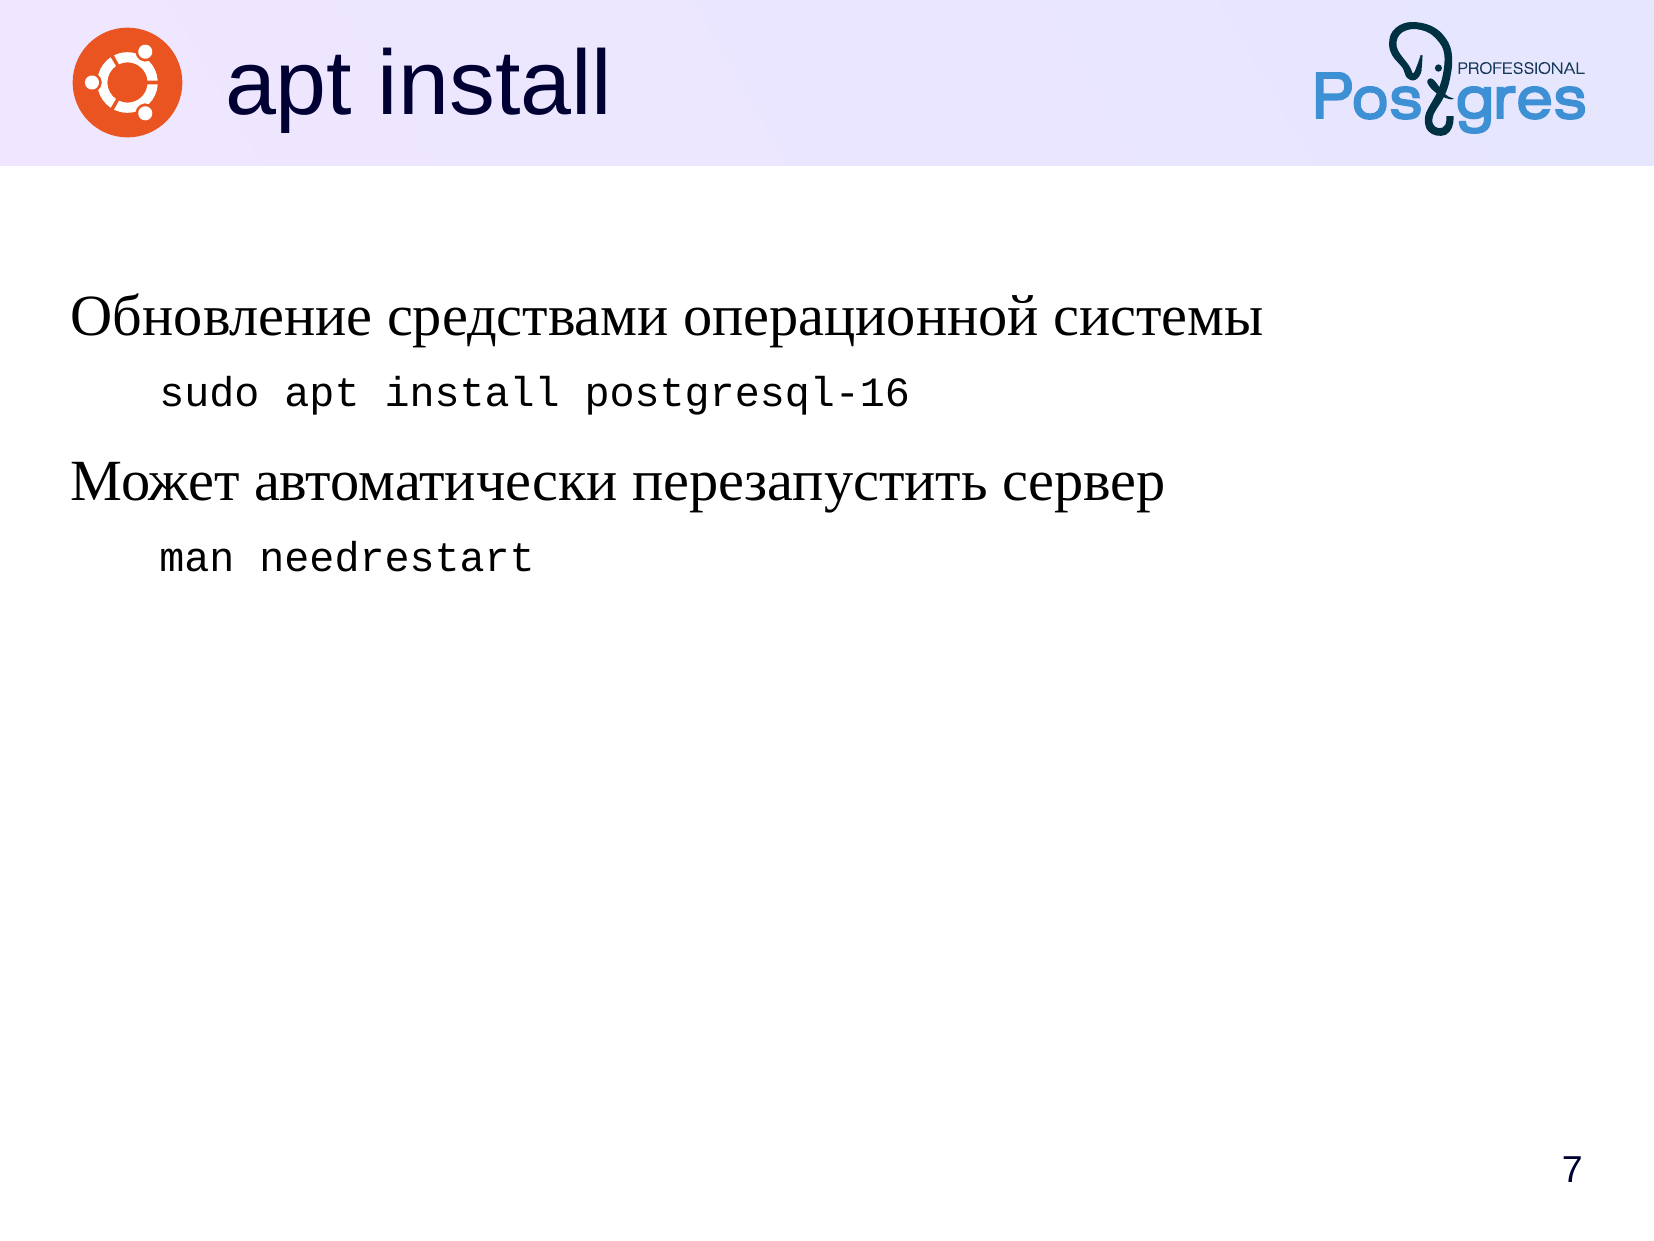

аpt install
# Обновление средствами операционной системы
sudo apt install postgresql-16
Может автоматически перезапустить сервер
man needrestart